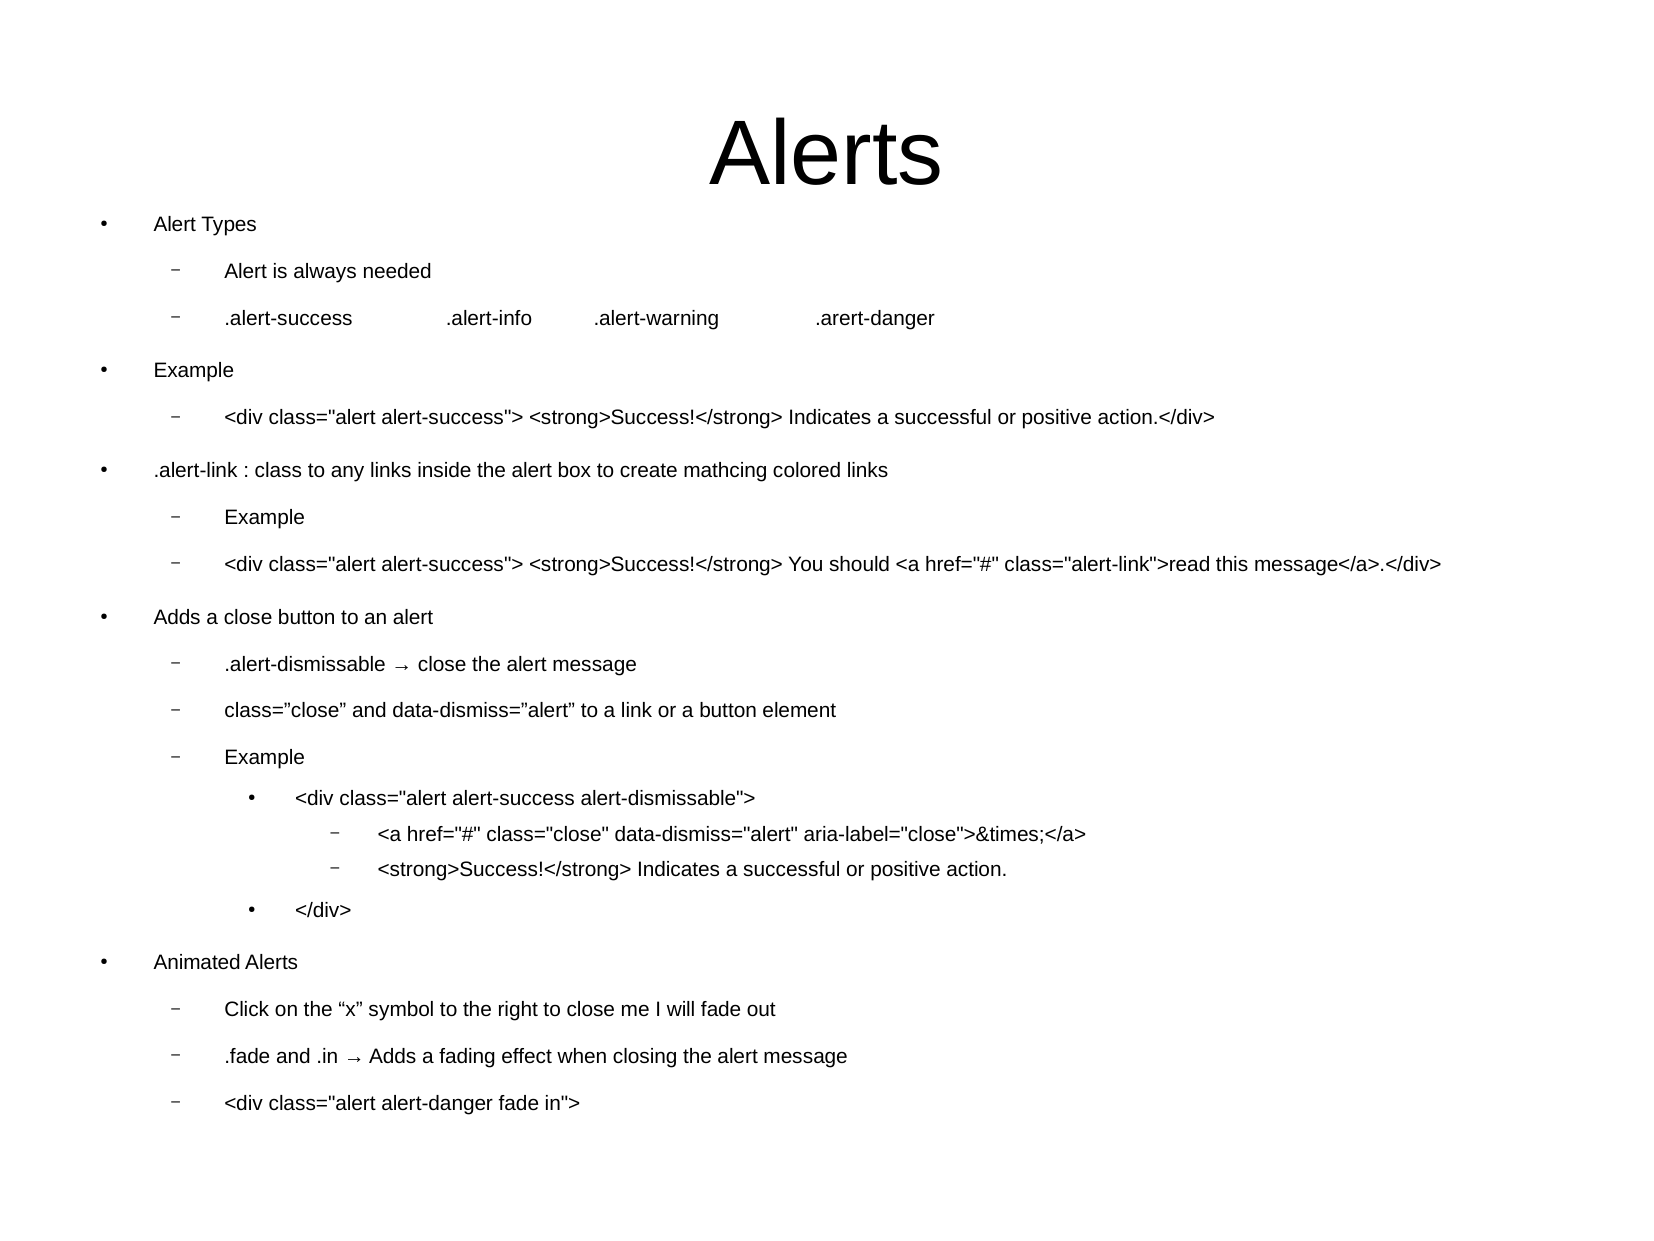

# Alerts
Alert Types
Alert is always needed
.alert-success		.alert-info	.alert-warning		.arert-danger
Example
<div class="alert alert-success"> <strong>Success!</strong> Indicates a successful or positive action.</div>
.alert-link : class to any links inside the alert box to create mathcing colored links
Example
<div class="alert alert-success"> <strong>Success!</strong> You should <a href="#" class="alert-link">read this message</a>.</div>
Adds a close button to an alert
.alert-dismissable → close the alert message
class=”close” and data-dismiss=”alert” to a link or a button element
Example
<div class="alert alert-success alert-dismissable">
 <a href="#" class="close" data-dismiss="alert" aria-label="close">&times;</a>
 <strong>Success!</strong> Indicates a successful or positive action.
</div>
Animated Alerts
Click on the “x” symbol to the right to close me I will fade out
.fade and .in → Adds a fading effect when closing the alert message
<div class="alert alert-danger fade in">